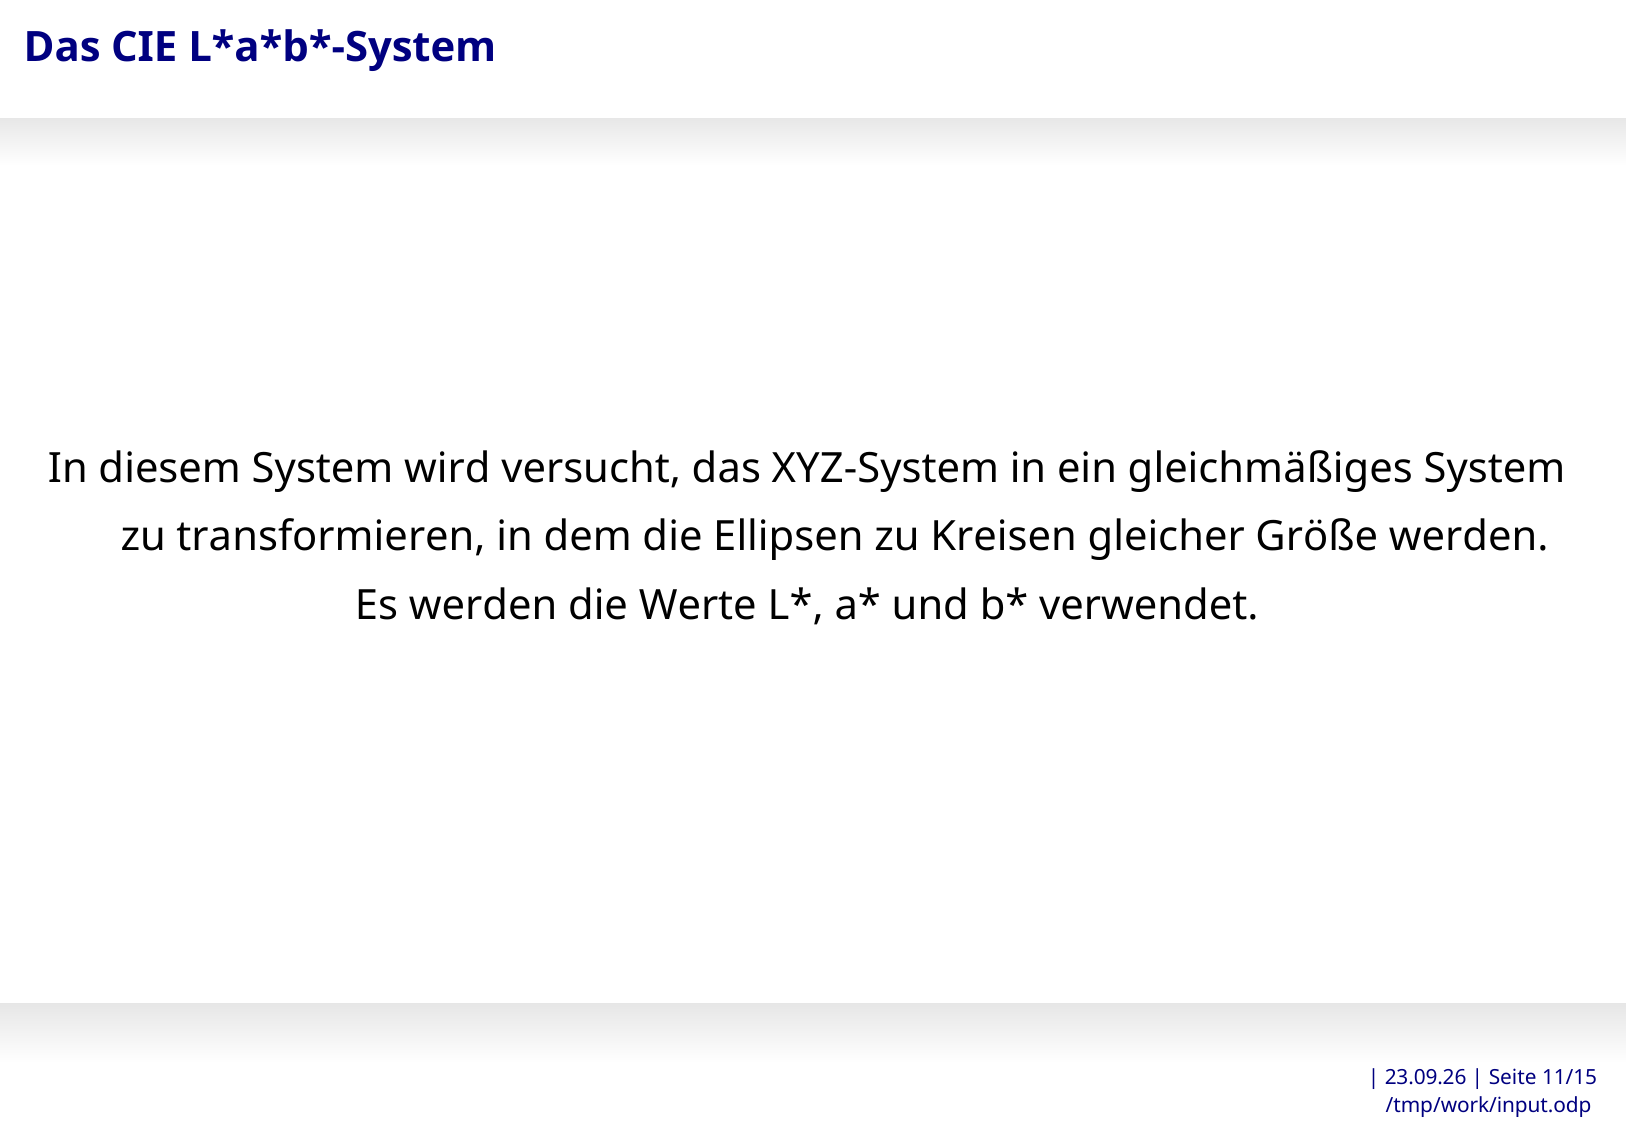

# Das CIE L*a*b*-System
In diesem System wird versucht, das XYZ-System in ein gleichmäßiges System zu transformieren, in dem die Ellipsen zu Kreisen gleicher Größe werden.
Es werden die Werte L*, a* und b* verwendet.